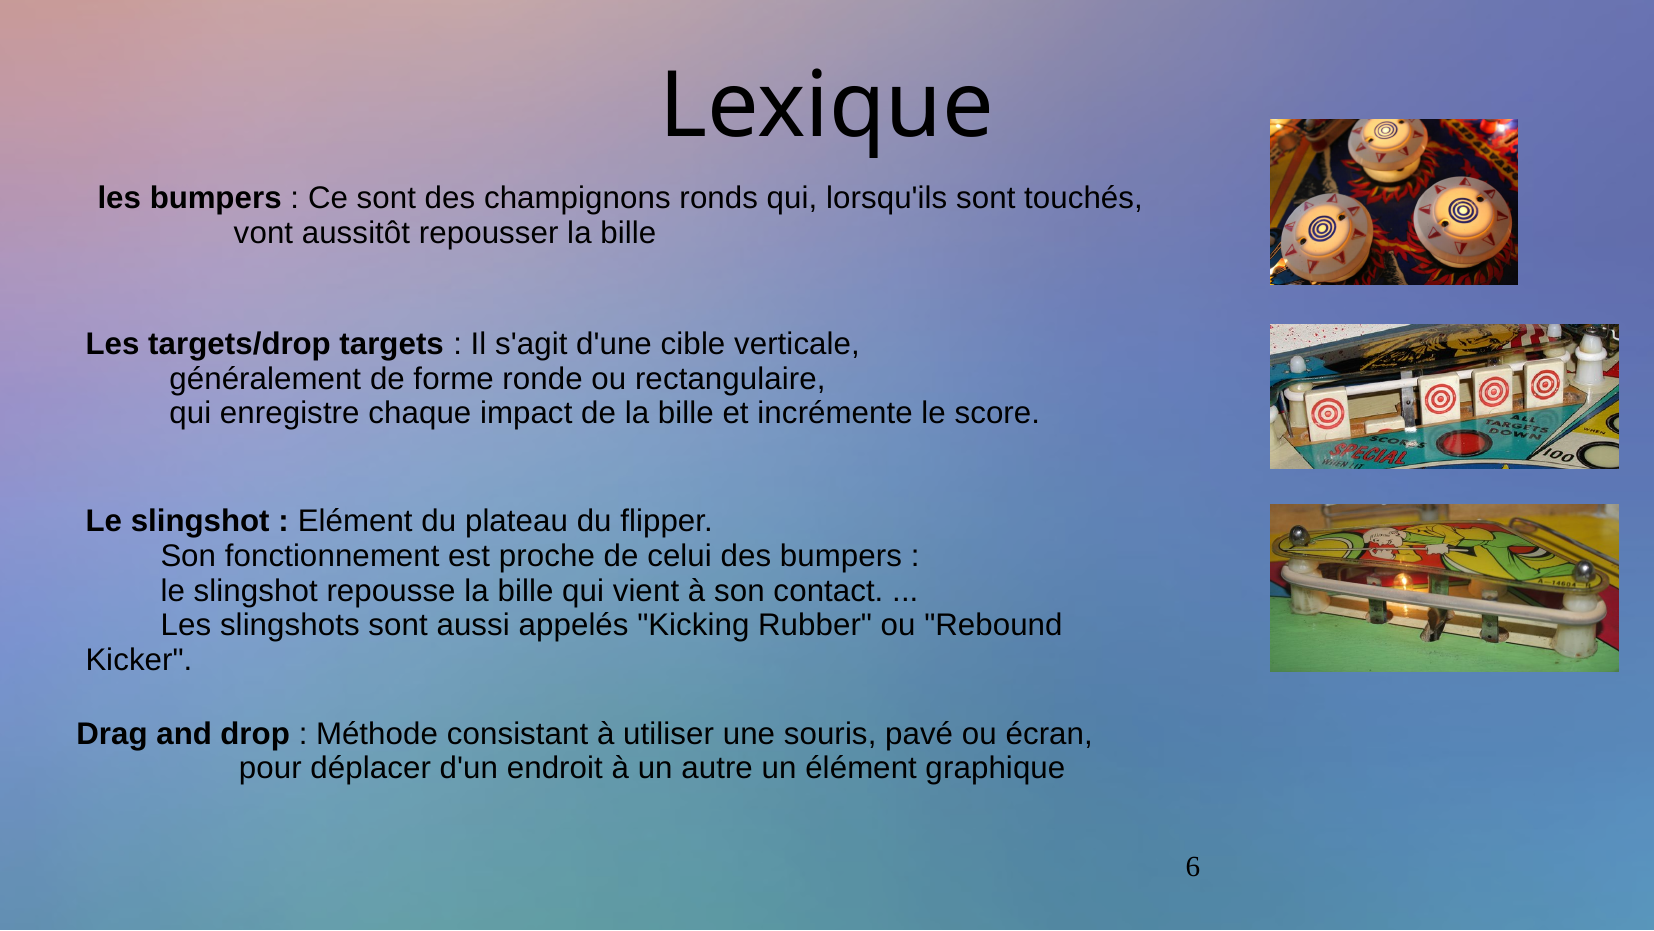

# Lexique
les bumpers : Ce sont des champignons ronds qui, lorsqu'ils sont touchés,
	 vont aussitôt repousser la bille
Les targets/drop targets : Il s'agit d'une cible verticale,
	 généralement de forme ronde ou rectangulaire,
	 qui enregistre chaque impact de la bille et incrémente le score.
Le slingshot : Elément du plateau du flipper.
	Son fonctionnement est proche de celui des bumpers :
	le slingshot repousse la bille qui vient à son contact. ...
	Les slingshots sont aussi appelés "Kicking Rubber" ou "Rebound Kicker".
Drag and drop : Méthode consistant à utiliser une souris, pavé ou écran,
	 pour déplacer d'un endroit à un autre un élément graphique